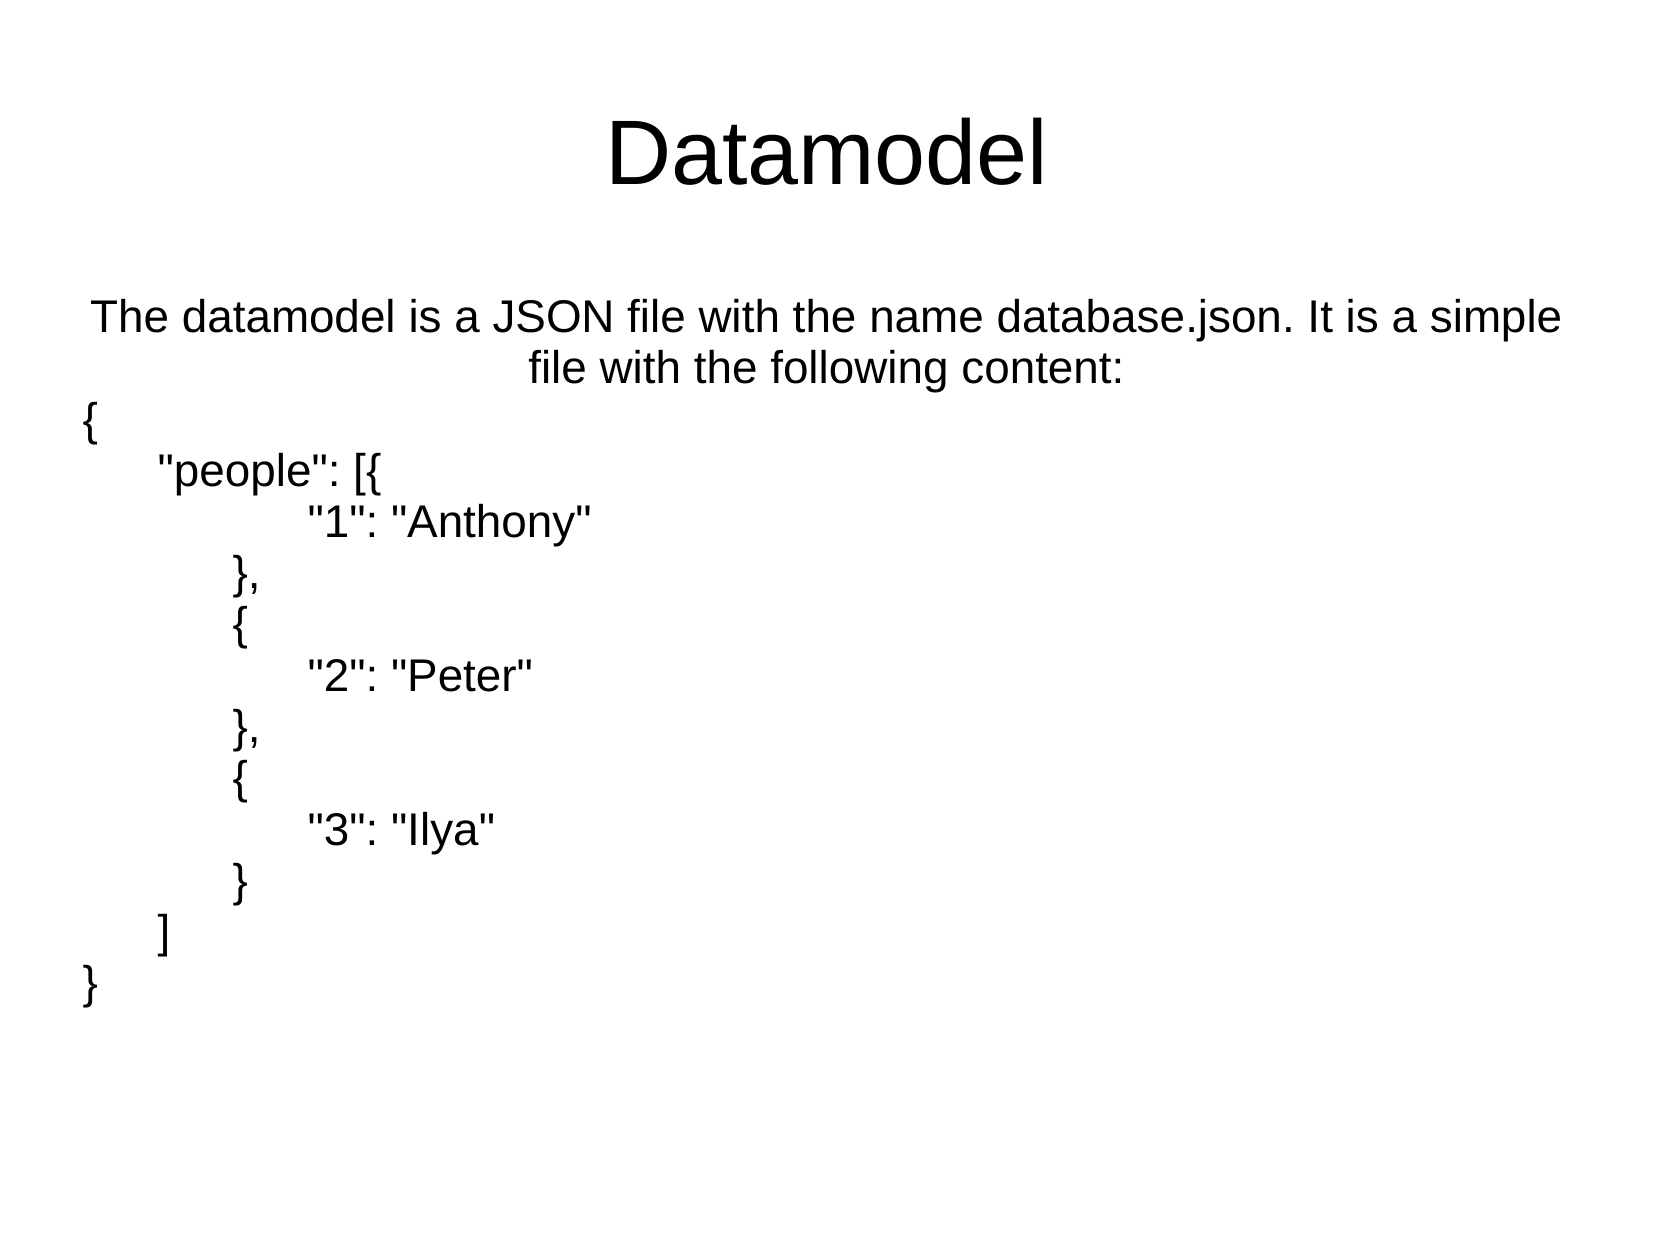

# Datamodel
The datamodel is a JSON file with the name database.json. It is a simple file with the following content:
{
	"people": [{
			"1": "Anthony"
		},
		{
			"2": "Peter"
		},
		{
			"3": "Ilya"
		}
	]
}